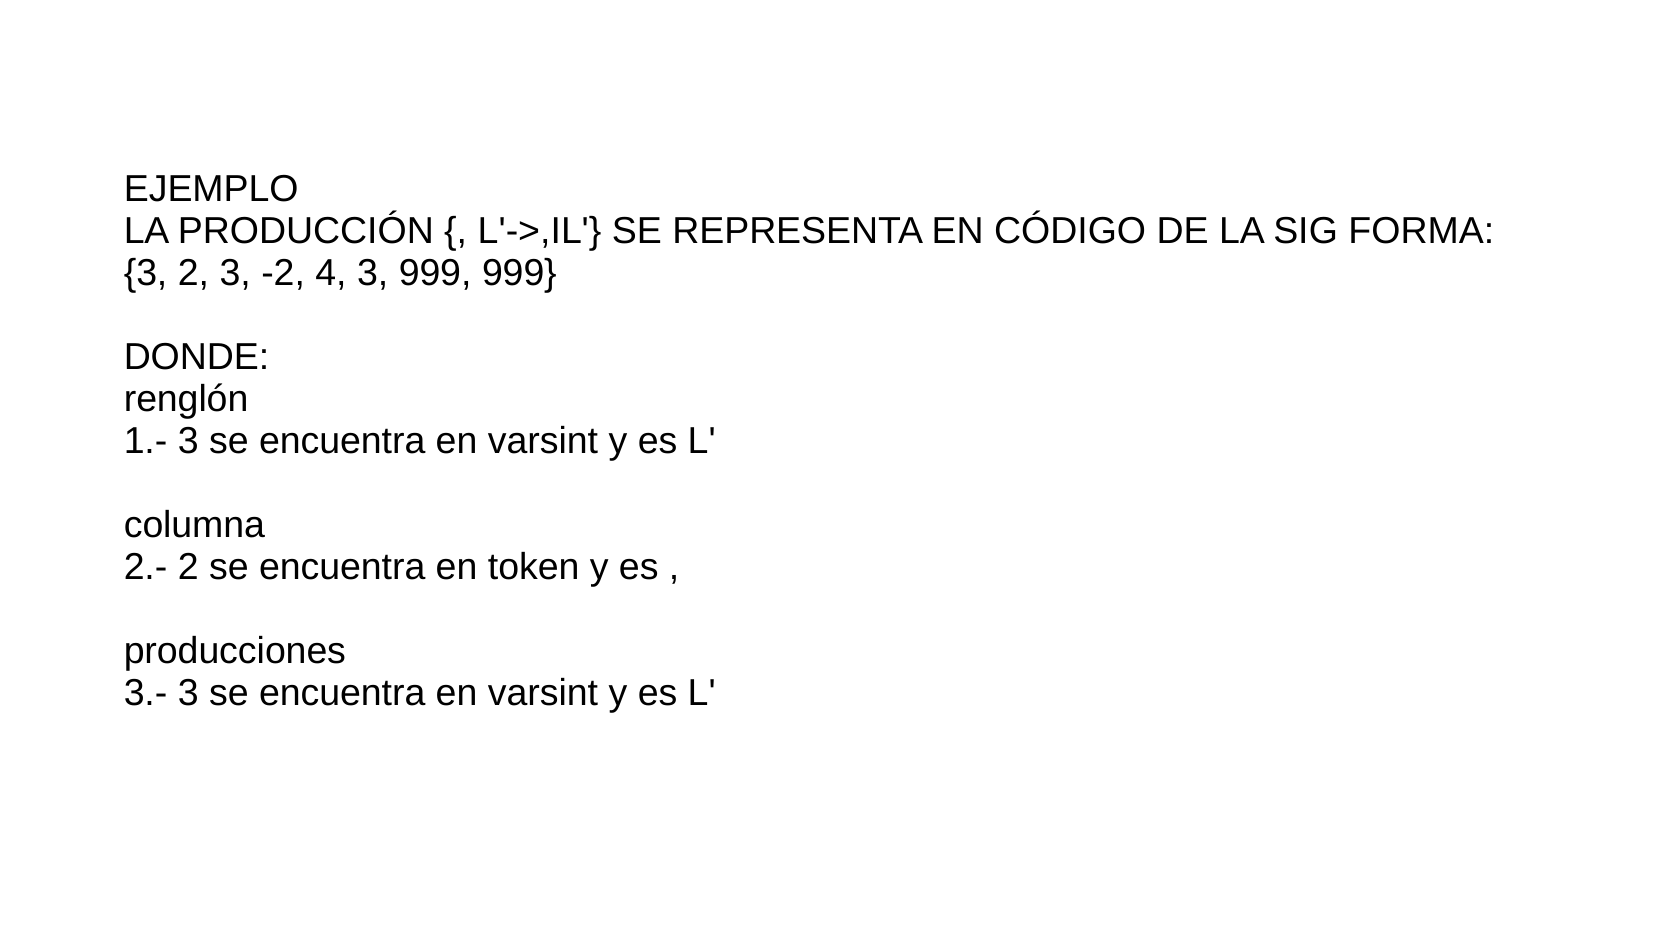

EJEMPLO
 LA PRODUCCIÓN {, L'->,IL'} SE REPRESENTA EN CÓDIGO DE LA SIG FORMA:
 {3, 2, 3, -2, 4, 3, 999, 999}
 DONDE:
 renglón
 1.- 3 se encuentra en varsint y es L'
 columna
 2.- 2 se encuentra en token y es ,
 producciones
 3.- 3 se encuentra en varsint y es L'